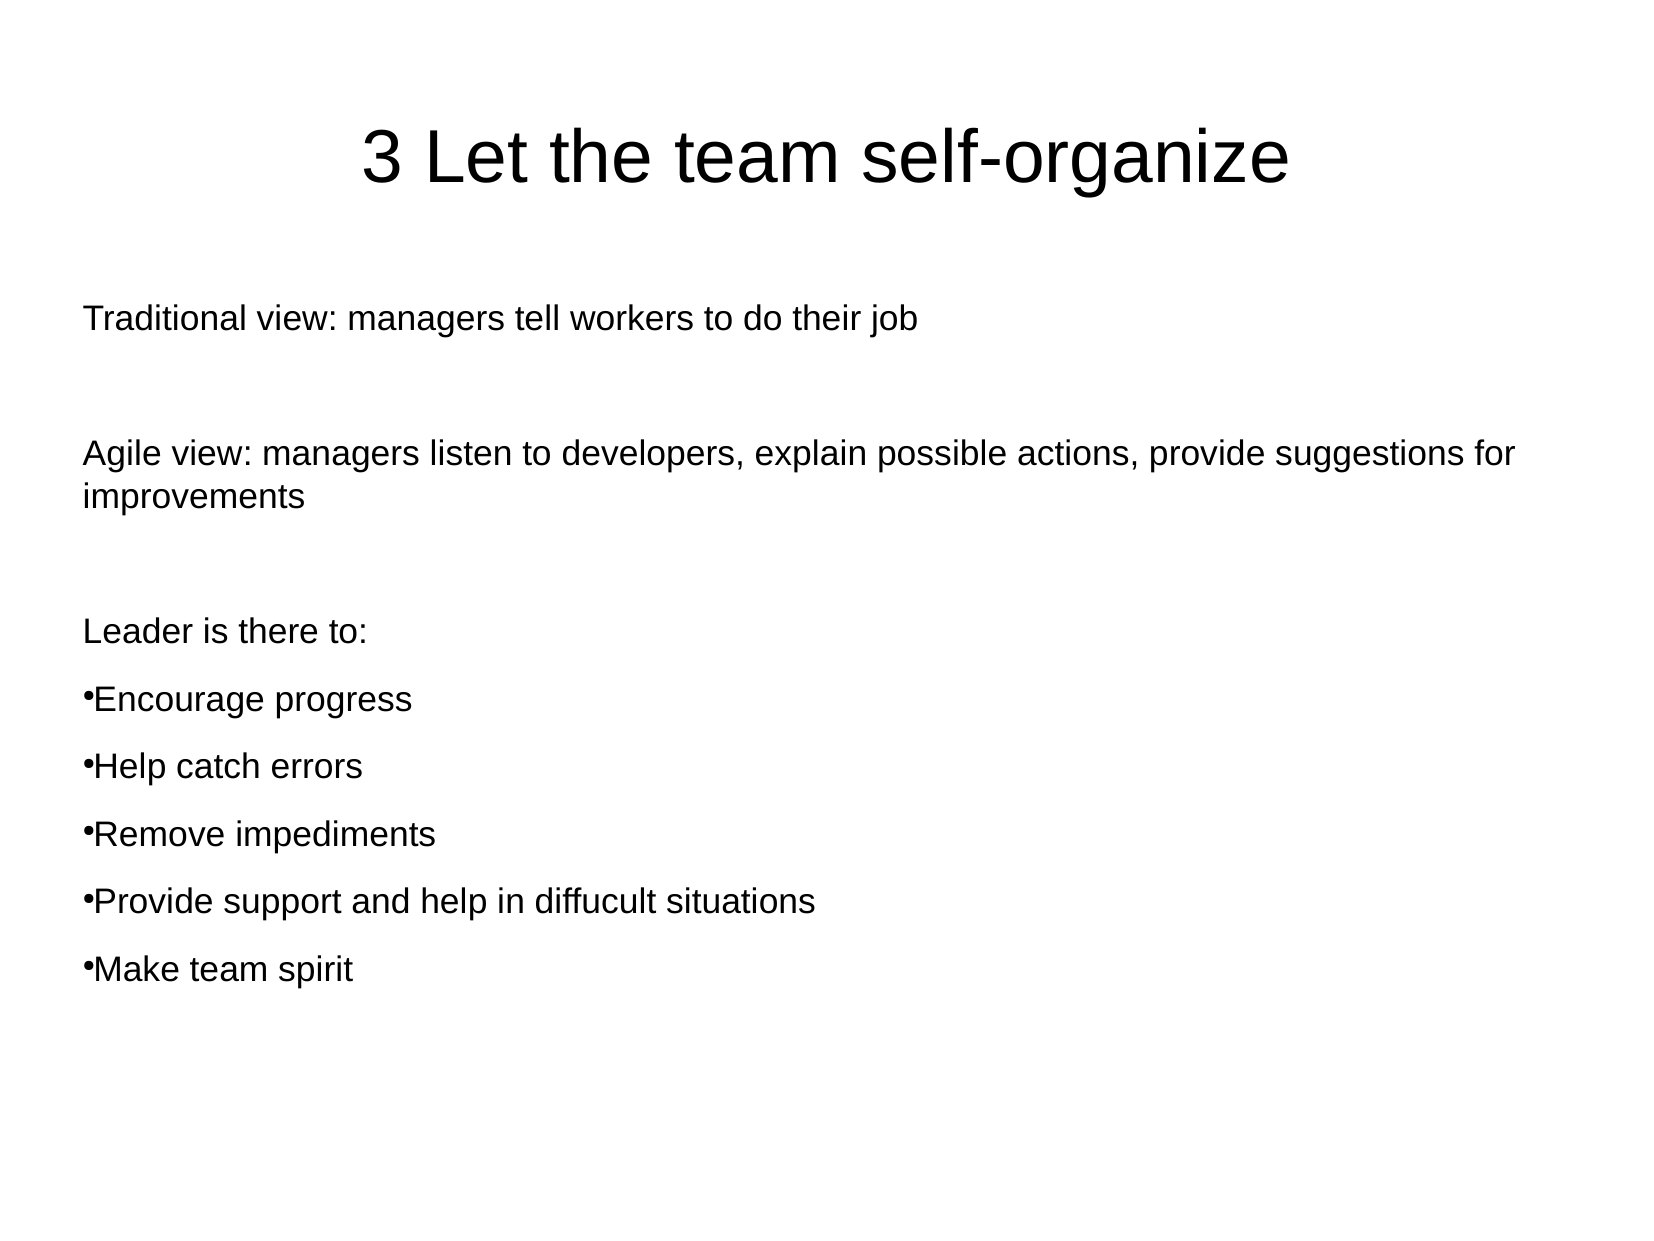

# 3 Let the team self-organize
Traditional view: managers tell workers to do their job
Agile view: managers listen to developers, explain possible actions, provide suggestions for improvements
Leader is there to:
Encourage progress
Help catch errors
Remove impediments
Provide support and help in diffucult situations
Make team spirit